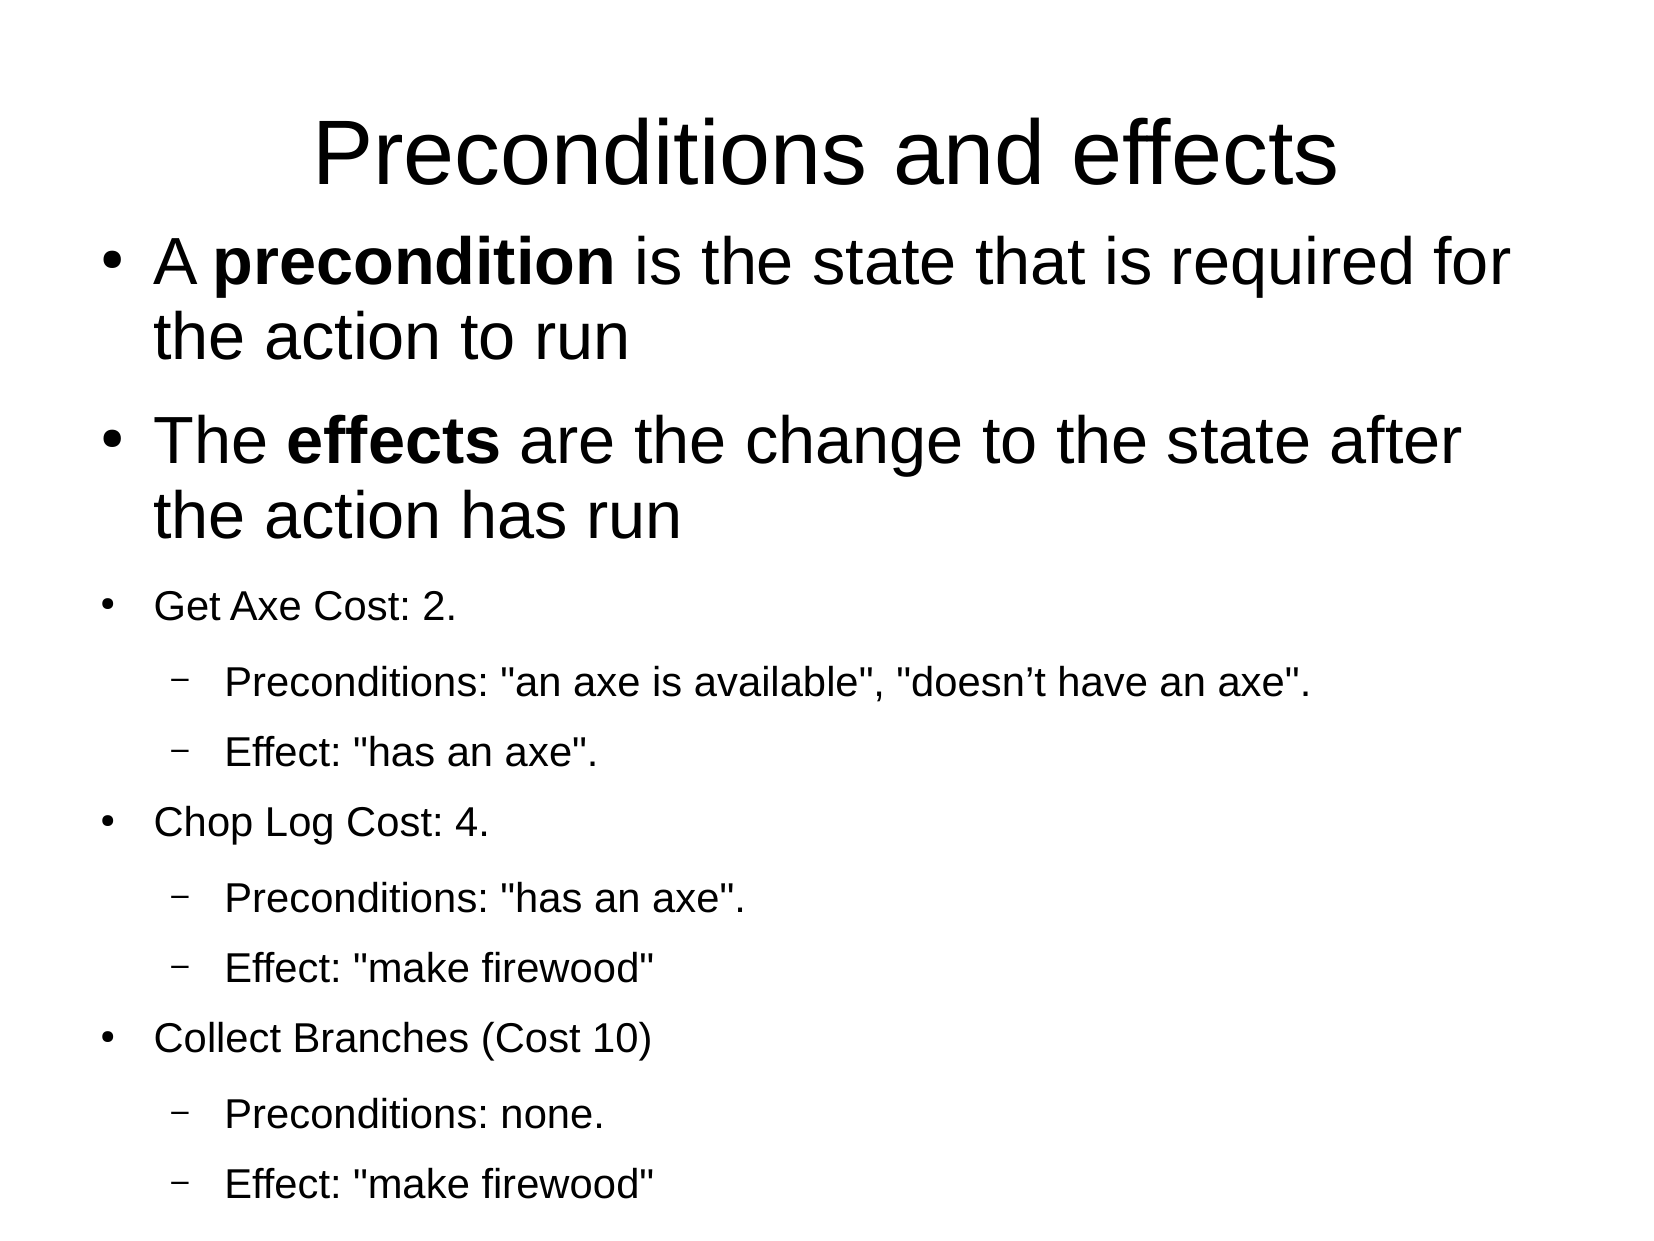

# Preconditions and effects
A precondition is the state that is required for the action to run
The effects are the change to the state after the action has run
Get Axe Cost: 2.
Preconditions: "an axe is available", "doesn’t have an axe".
Effect: "has an axe".
Chop Log Cost: 4.
Preconditions: "has an axe".
Effect: "make firewood"
Collect Branches (Cost 10)
Preconditions: none.
Effect: "make firewood"